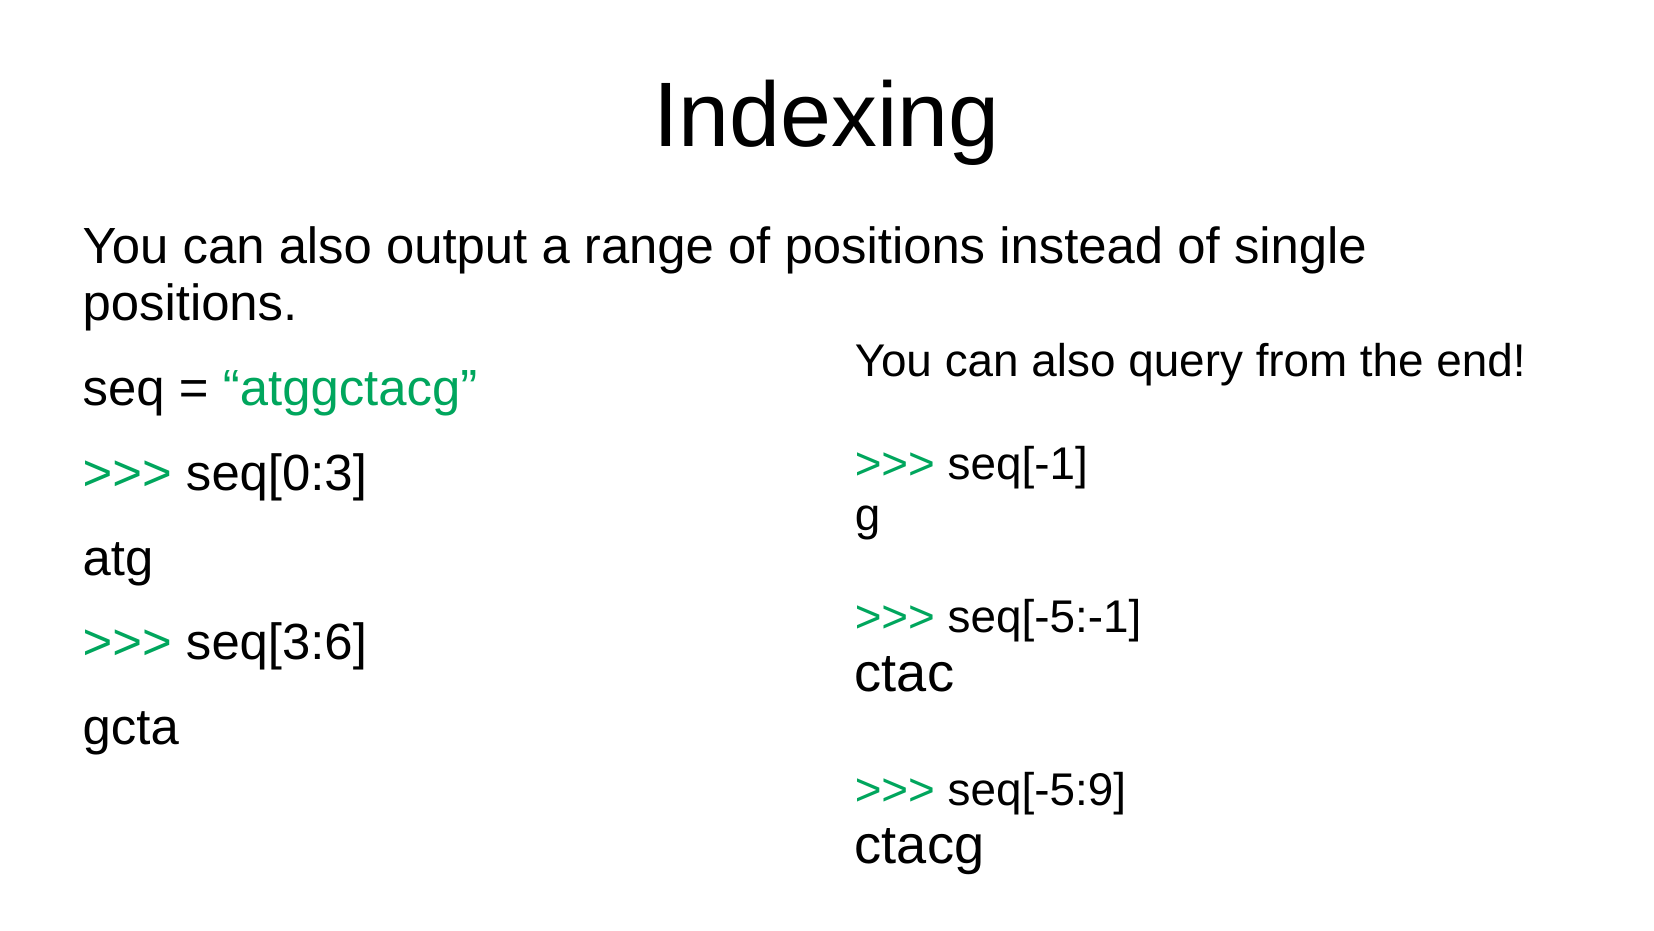

# Indexing
You can also output a range of positions instead of single positions.
seq = “atggctacg”
>>> seq[0:3]
atg
>>> seq[3:6]
gcta
You can also query from the end!
>>> seq[-1]
g
>>> seq[-5:-1]
ctac
>>> seq[-5:9]
ctacg